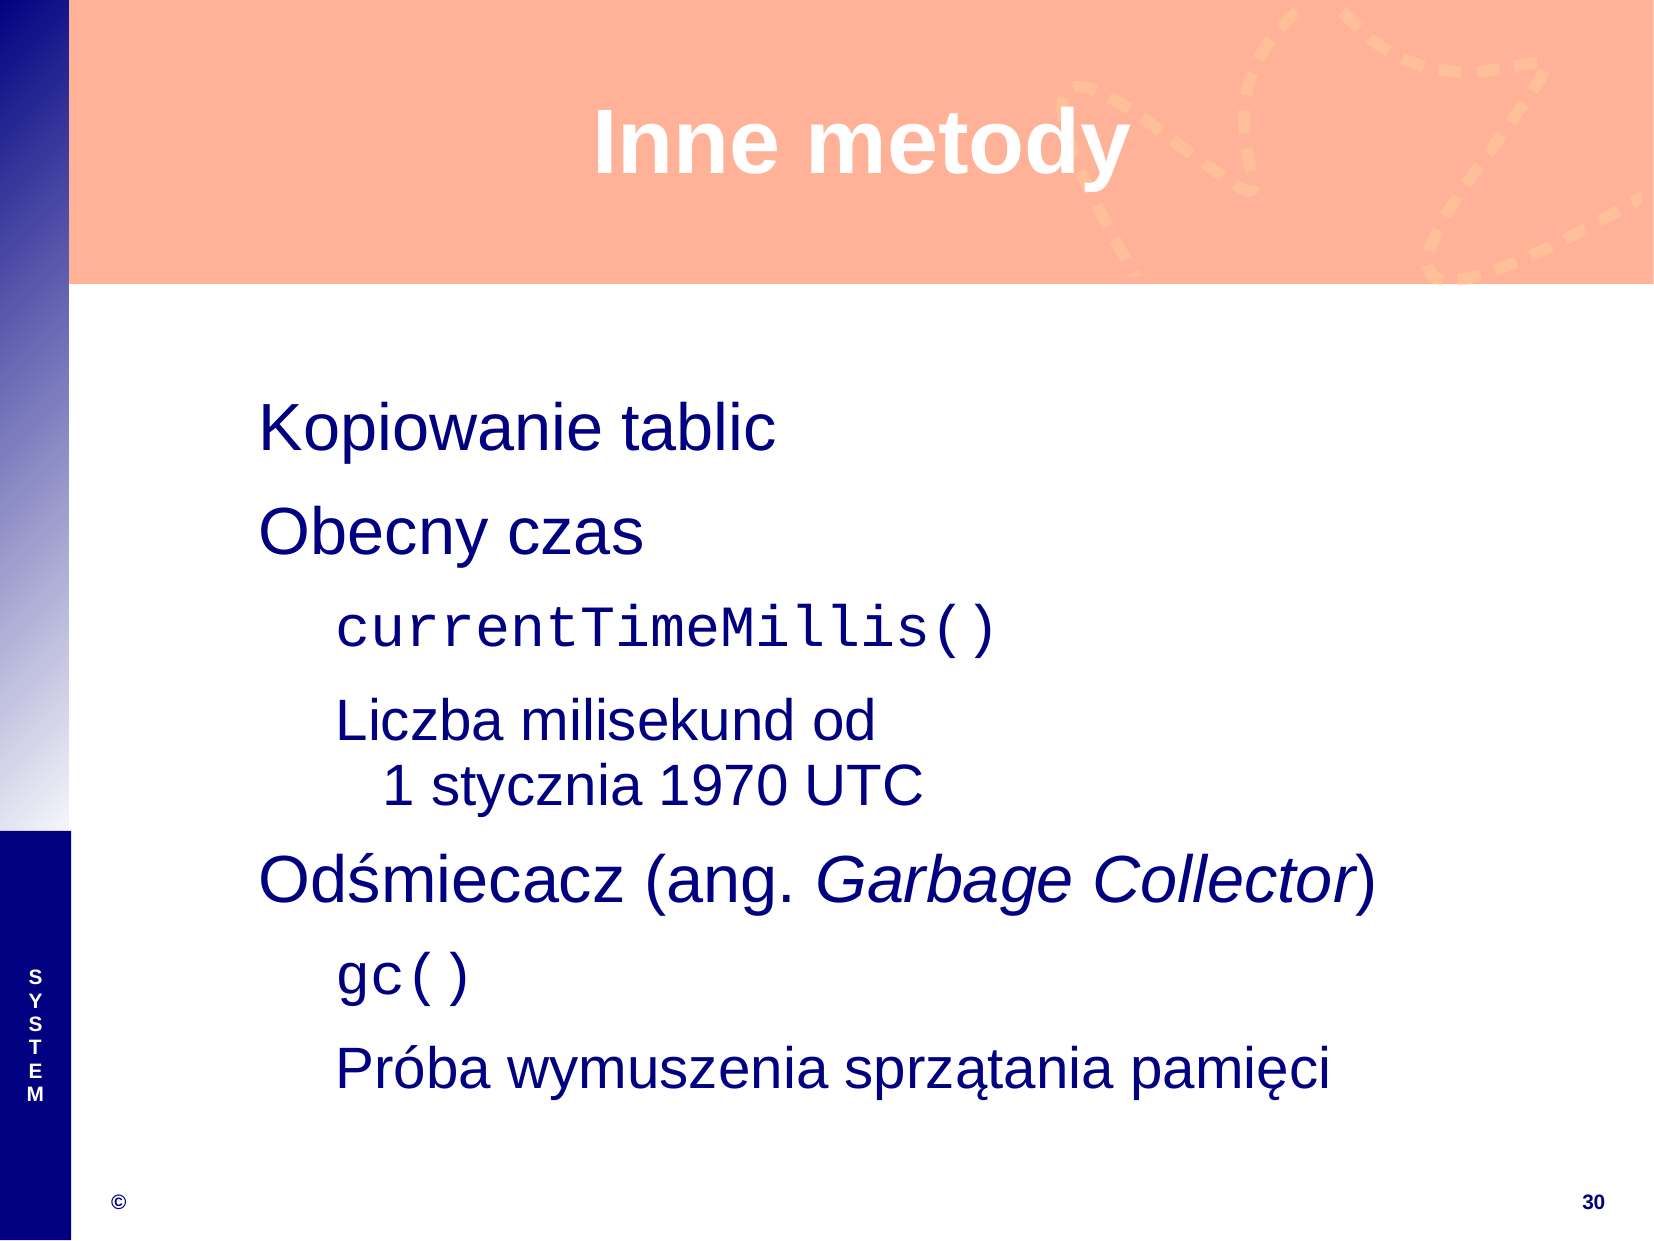

Inne metody
# Kopiowanie tablic
Obecny czas
currentTimeMillis()
Liczba milisekund od
1 stycznia 1970 UTC
Odśmiecacz (ang. Garbage Collector)
gc()
Próba wymuszenia sprzątania pamięci
S
Y
S
T
E
M